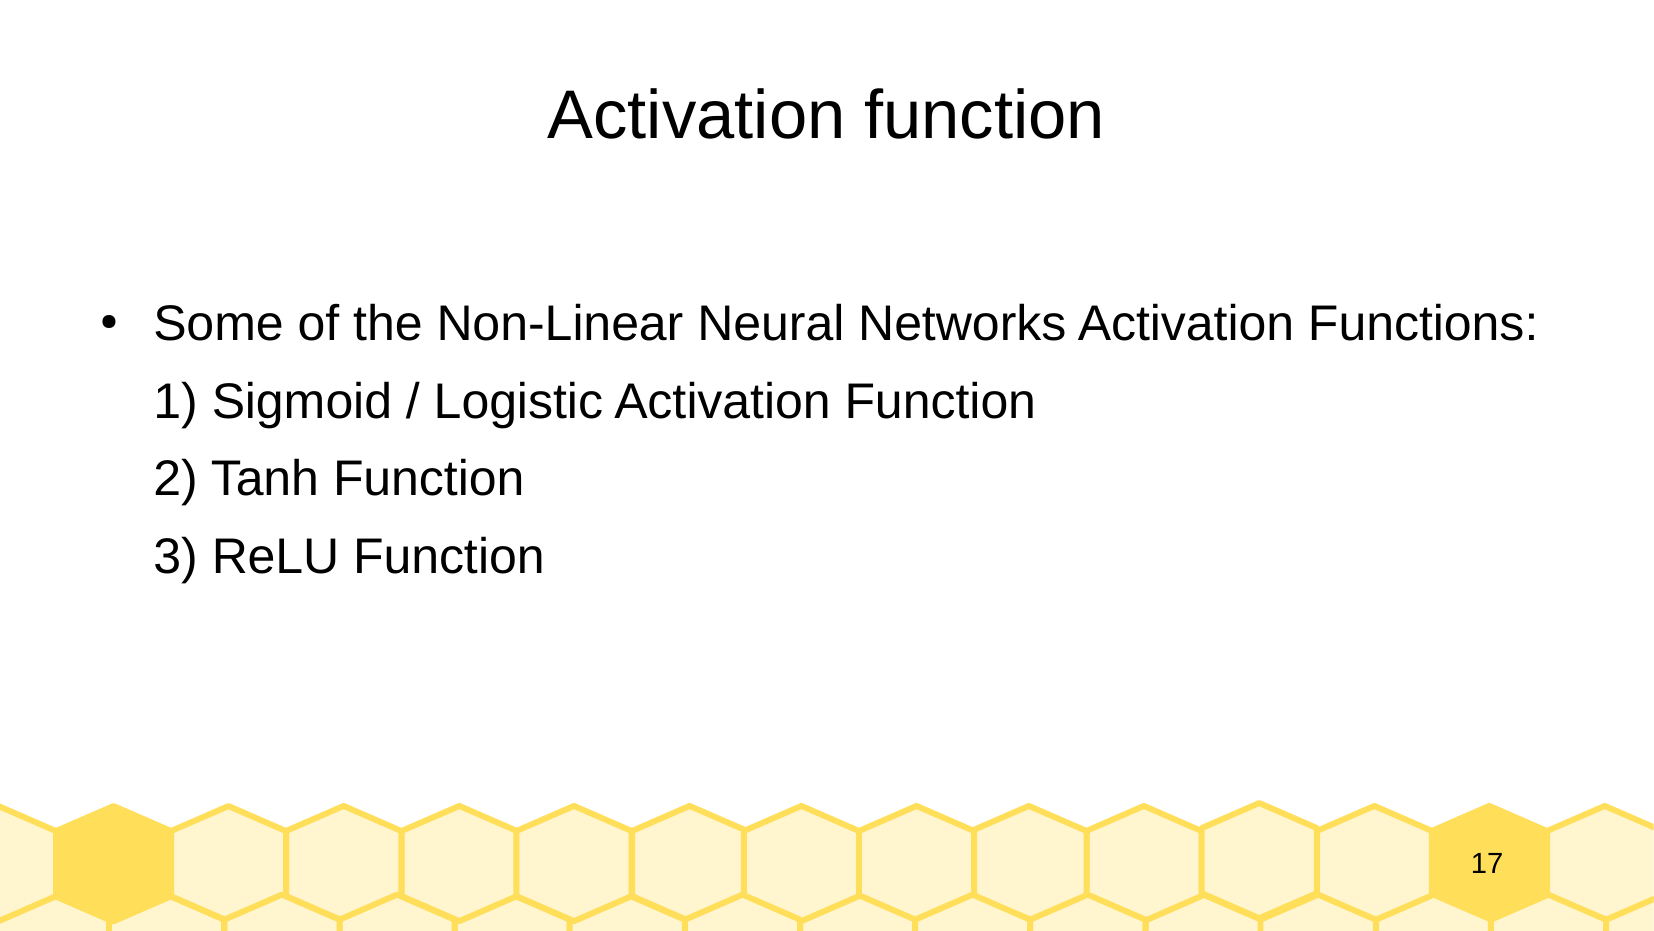

# Activation function
Some of the Non-Linear Neural Networks Activation Functions:
1) Sigmoid / Logistic Activation Function
2) Tanh Function
3) ReLU Function